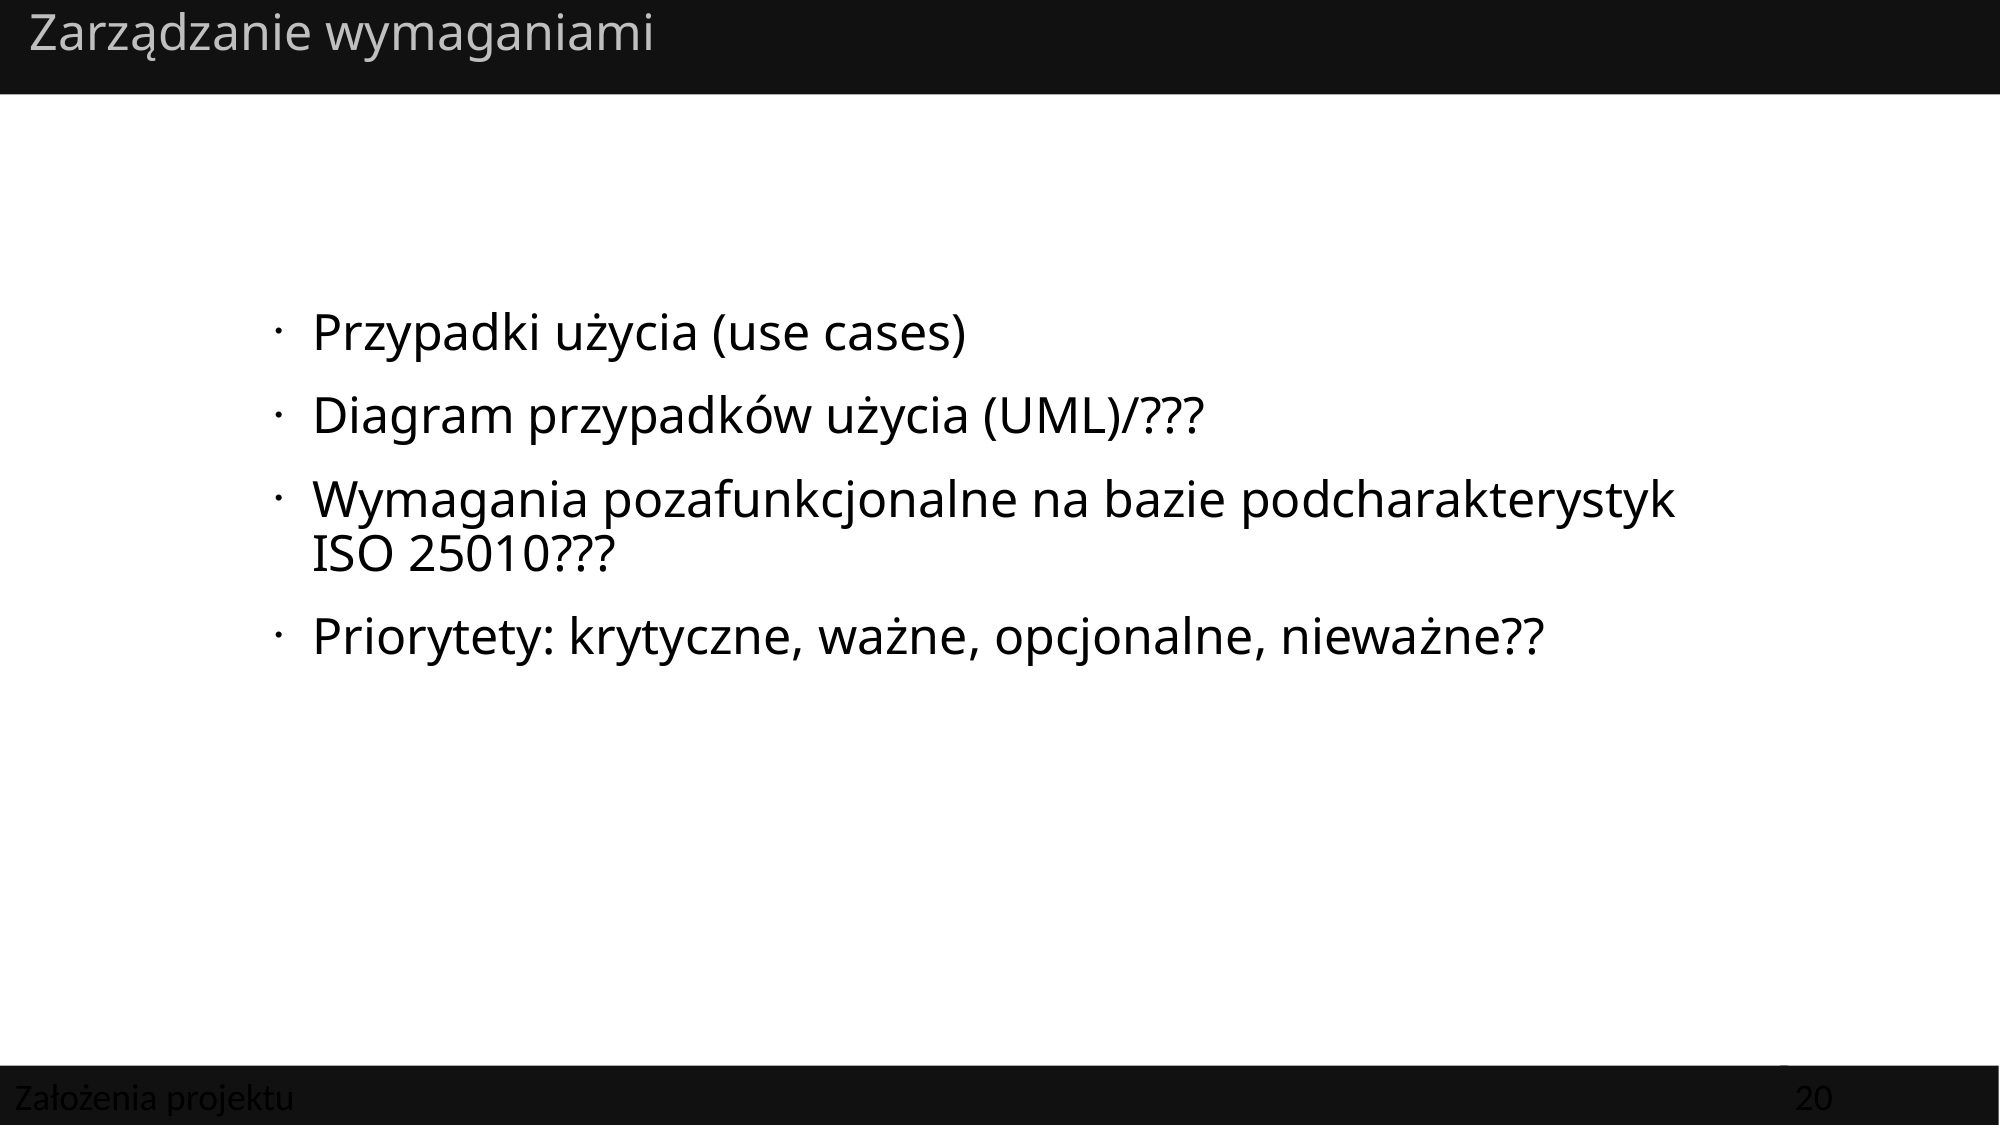

# Zarządzanie wymaganiami
Przypadki użycia (use cases)
Diagram przypadków użycia (UML)/???
Wymagania pozafunkcjonalne na bazie podcharakterystyk ISO 25010???
Priorytety: krytyczne, ważne, opcjonalne, nieważne??
Założenia projektu